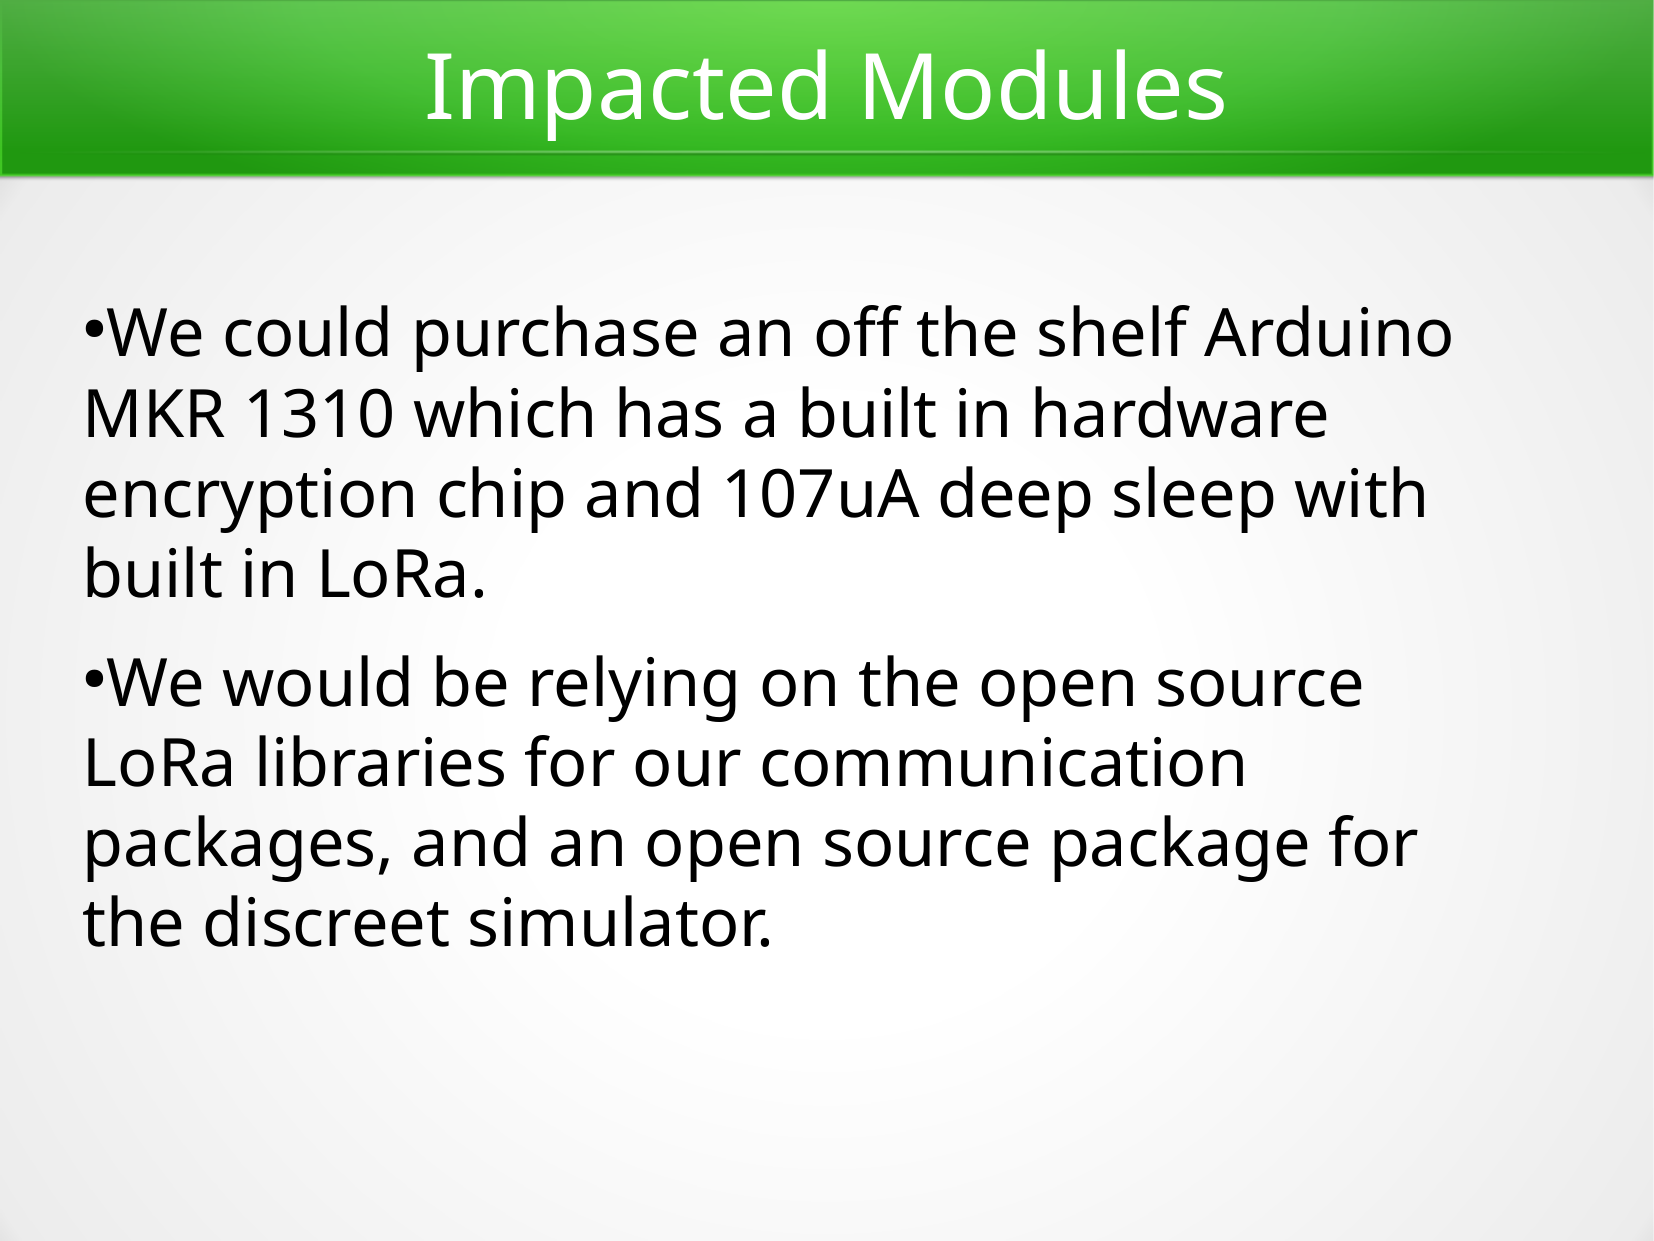

# Impacted Modules
We could purchase an off the shelf Arduino MKR 1310 which has a built in hardware encryption chip and 107uA deep sleep with built in LoRa.
We would be relying on the open source LoRa libraries for our communication packages, and an open source package for the discreet simulator.